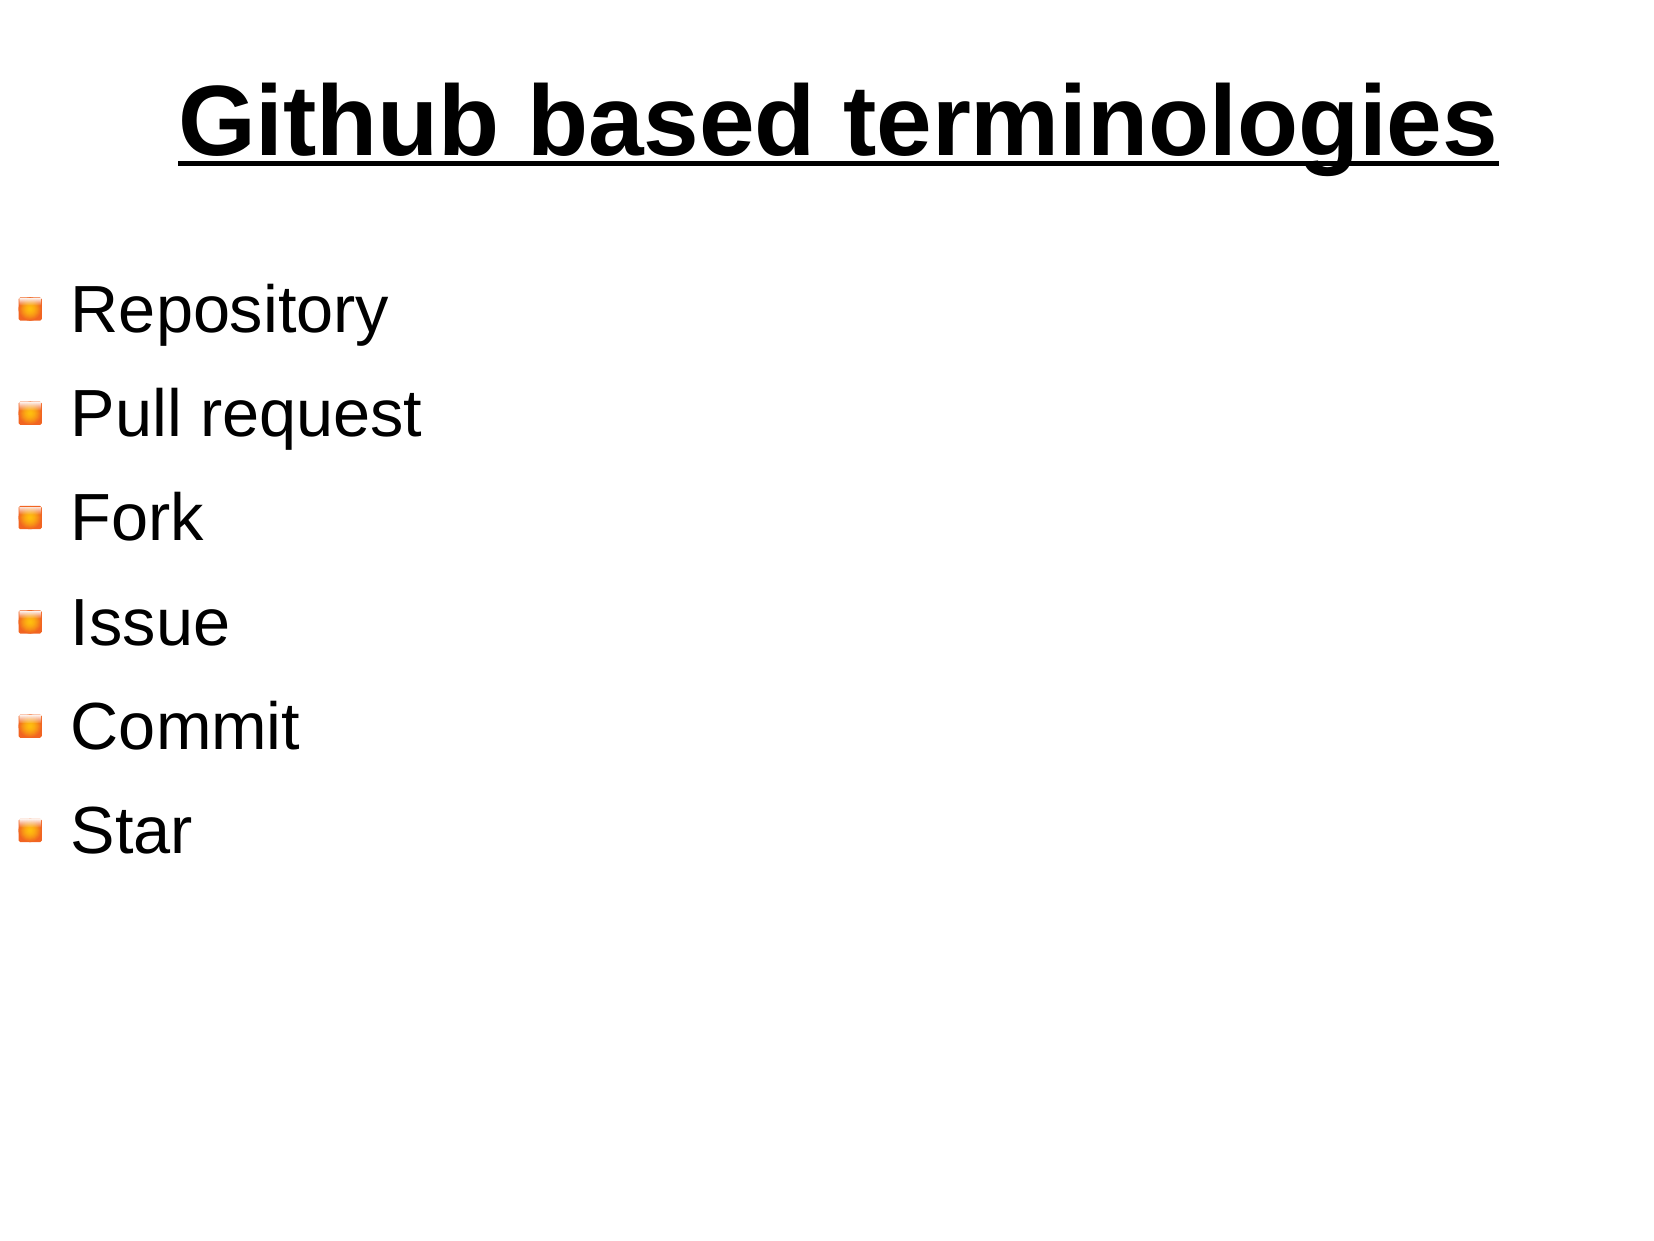

# Github based terminologies
Repository
Pull request
Fork
Issue
Commit
Star